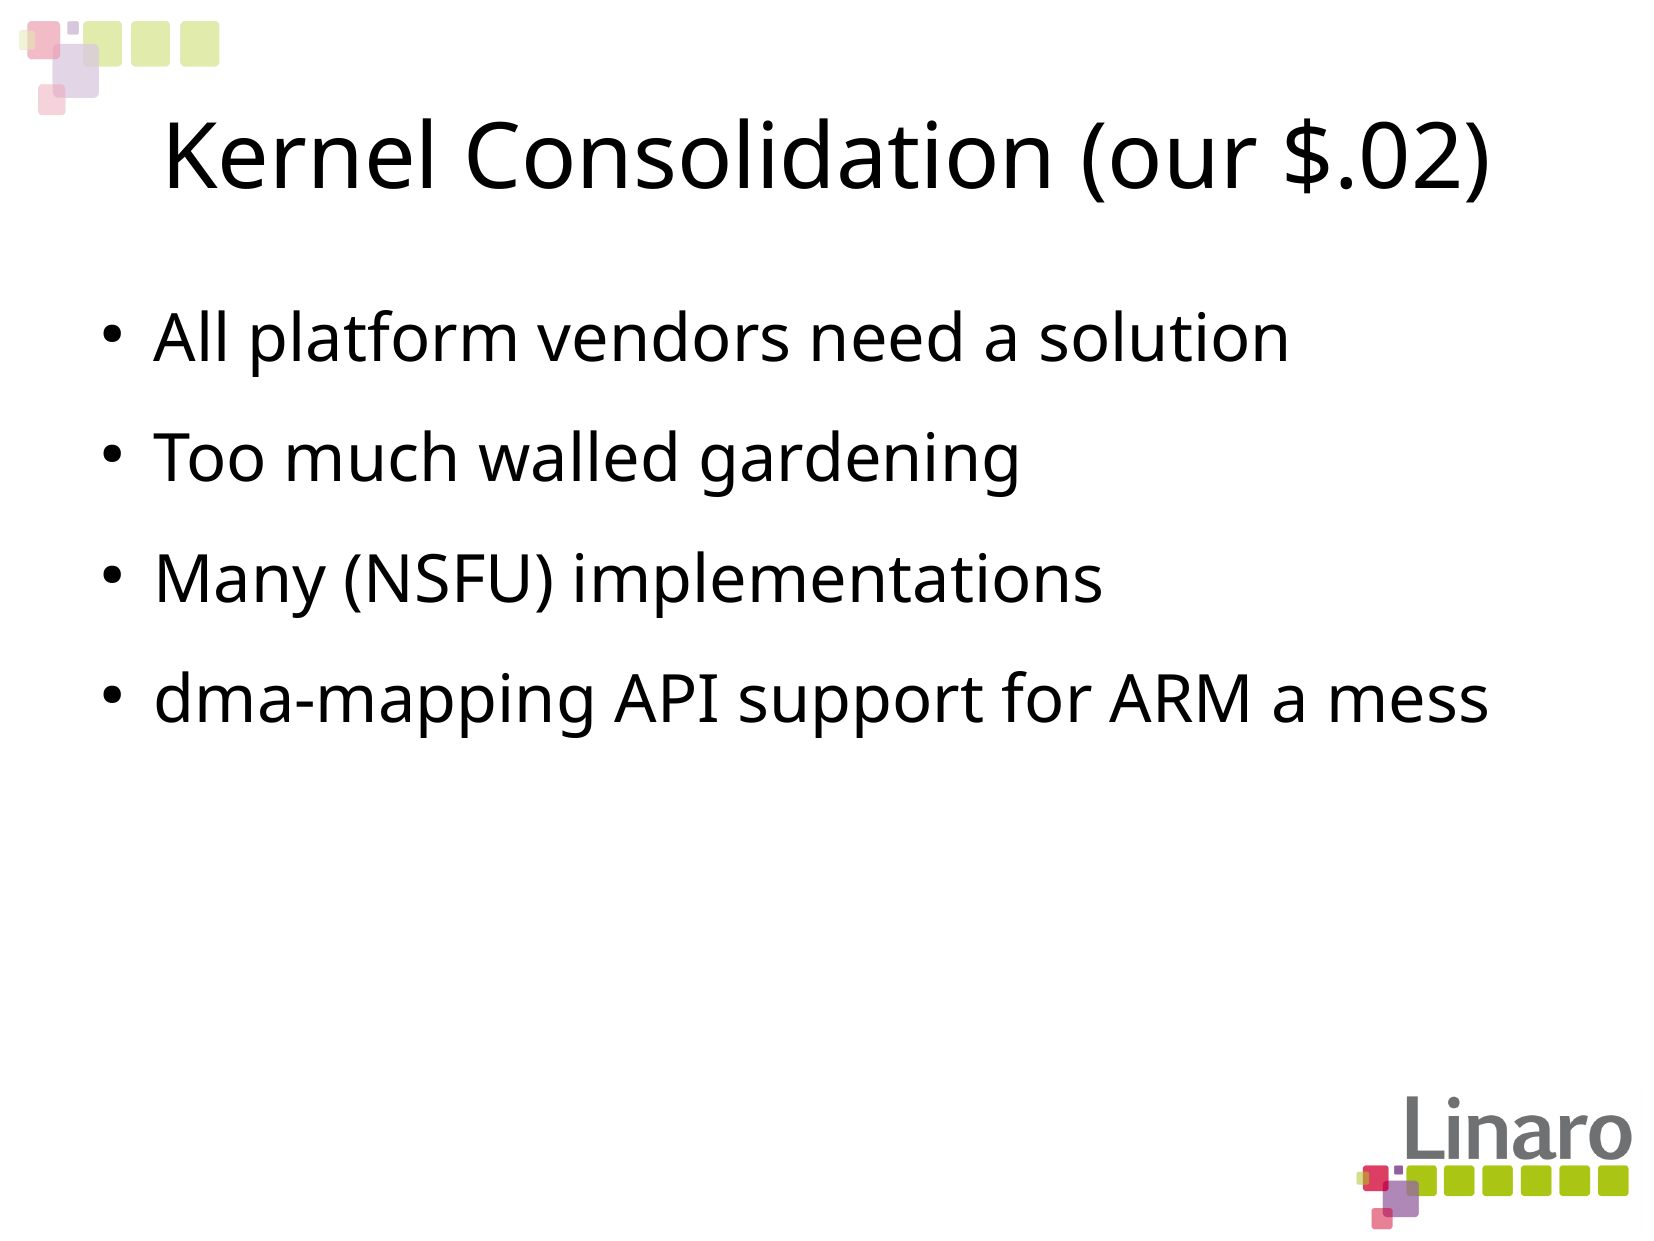

# Kernel Consolidation (our $.02)
All platform vendors need a solution
Too much walled gardening
Many (NSFU) implementations
dma-mapping API support for ARM a mess